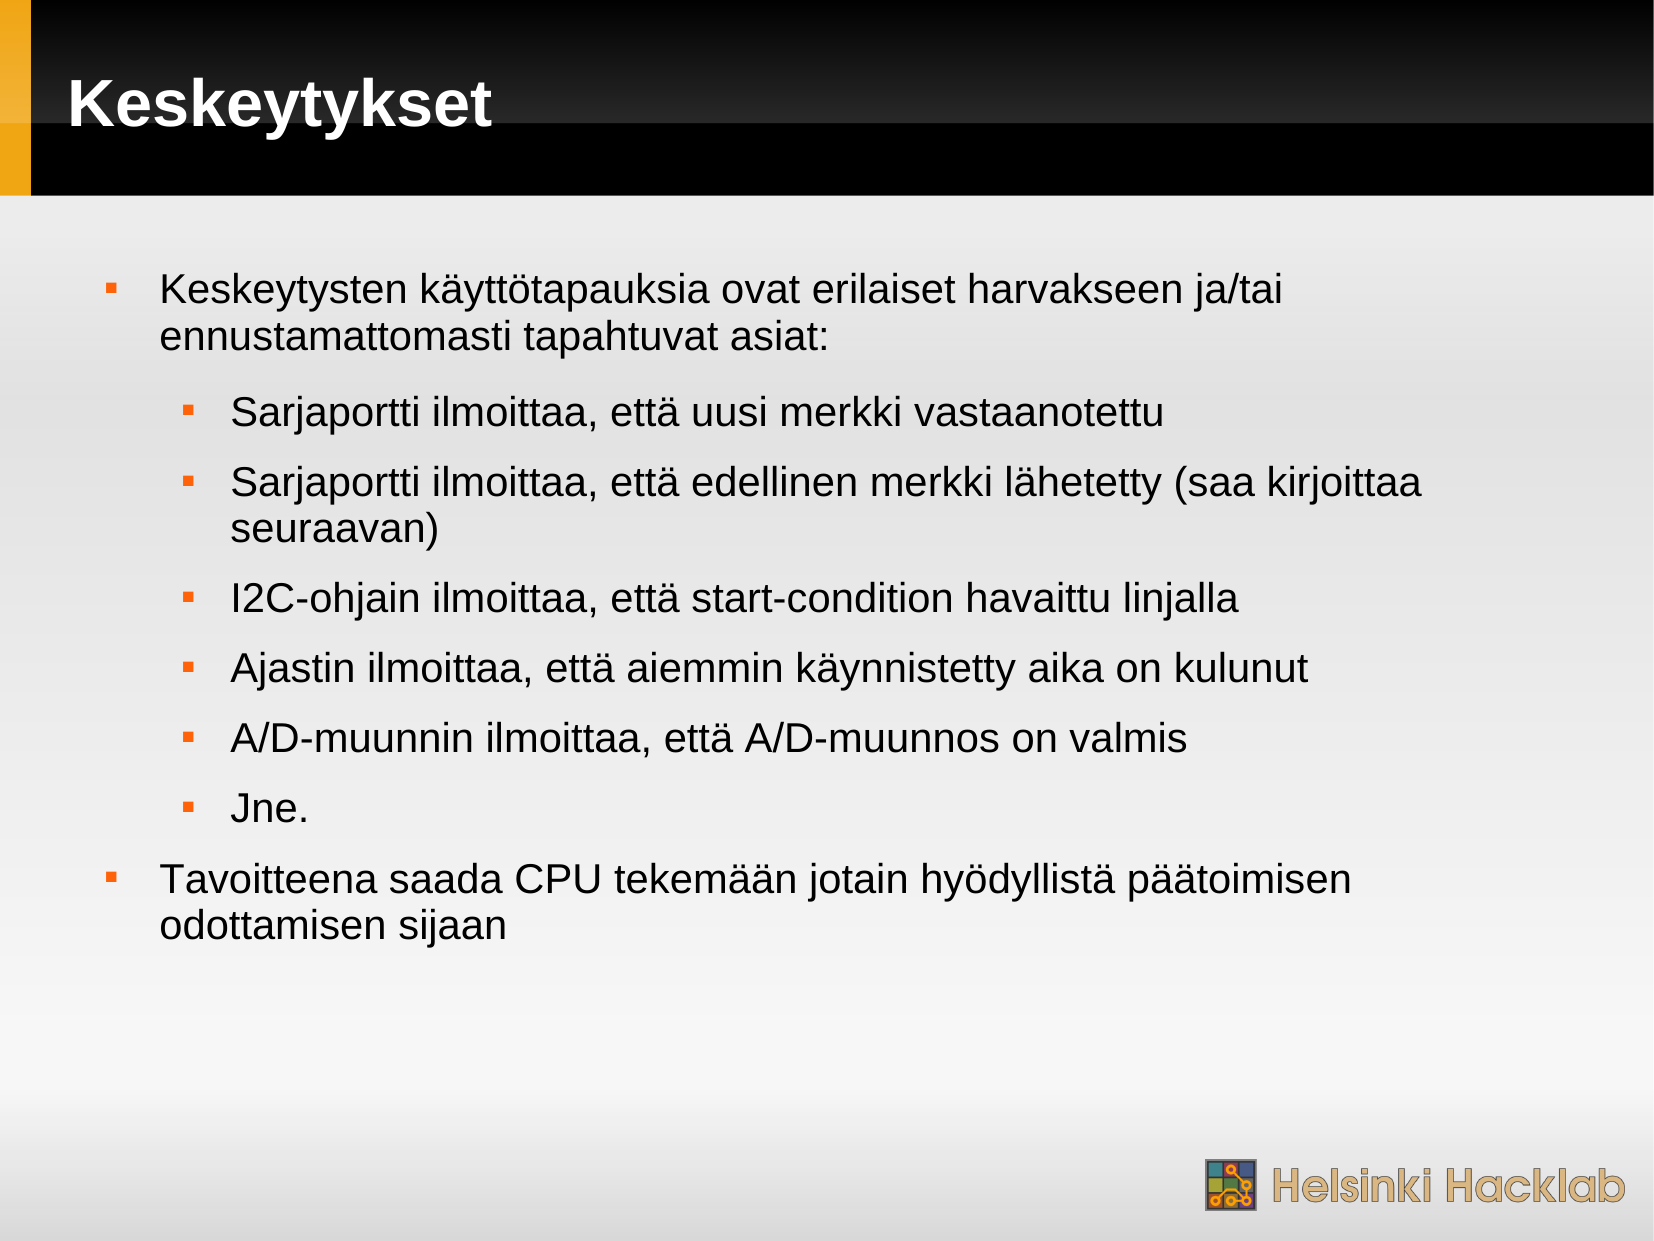

# Keskeytykset
Keskeytysten käyttötapauksia ovat erilaiset harvakseen ja/tai ennustamattomasti tapahtuvat asiat:
Sarjaportti ilmoittaa, että uusi merkki vastaanotettu
Sarjaportti ilmoittaa, että edellinen merkki lähetetty (saa kirjoittaa seuraavan)
I2C-ohjain ilmoittaa, että start-condition havaittu linjalla
Ajastin ilmoittaa, että aiemmin käynnistetty aika on kulunut
A/D-muunnin ilmoittaa, että A/D-muunnos on valmis
Jne.
Tavoitteena saada CPU tekemään jotain hyödyllistä päätoimisen odottamisen sijaan